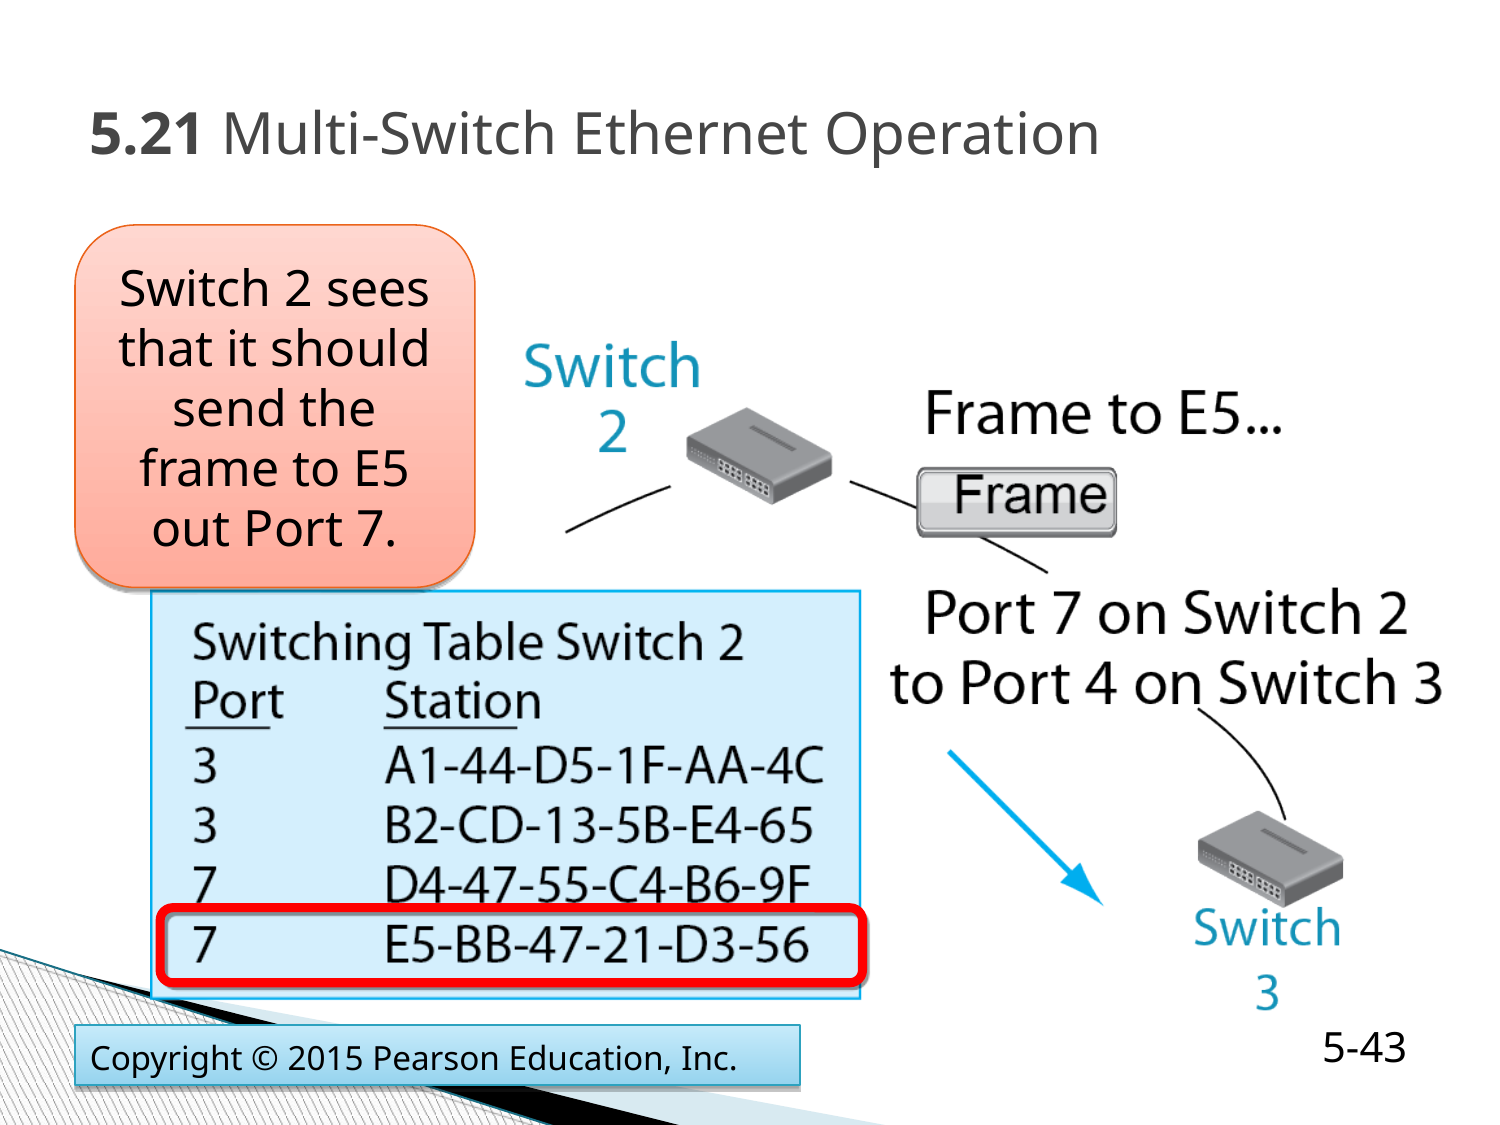

# 5.21 Multi-Switch Ethernet Operation
Switch 2 sees that it should send the frame to E5 out Port 7.
Copyright © 2015 Pearson Education, Inc.